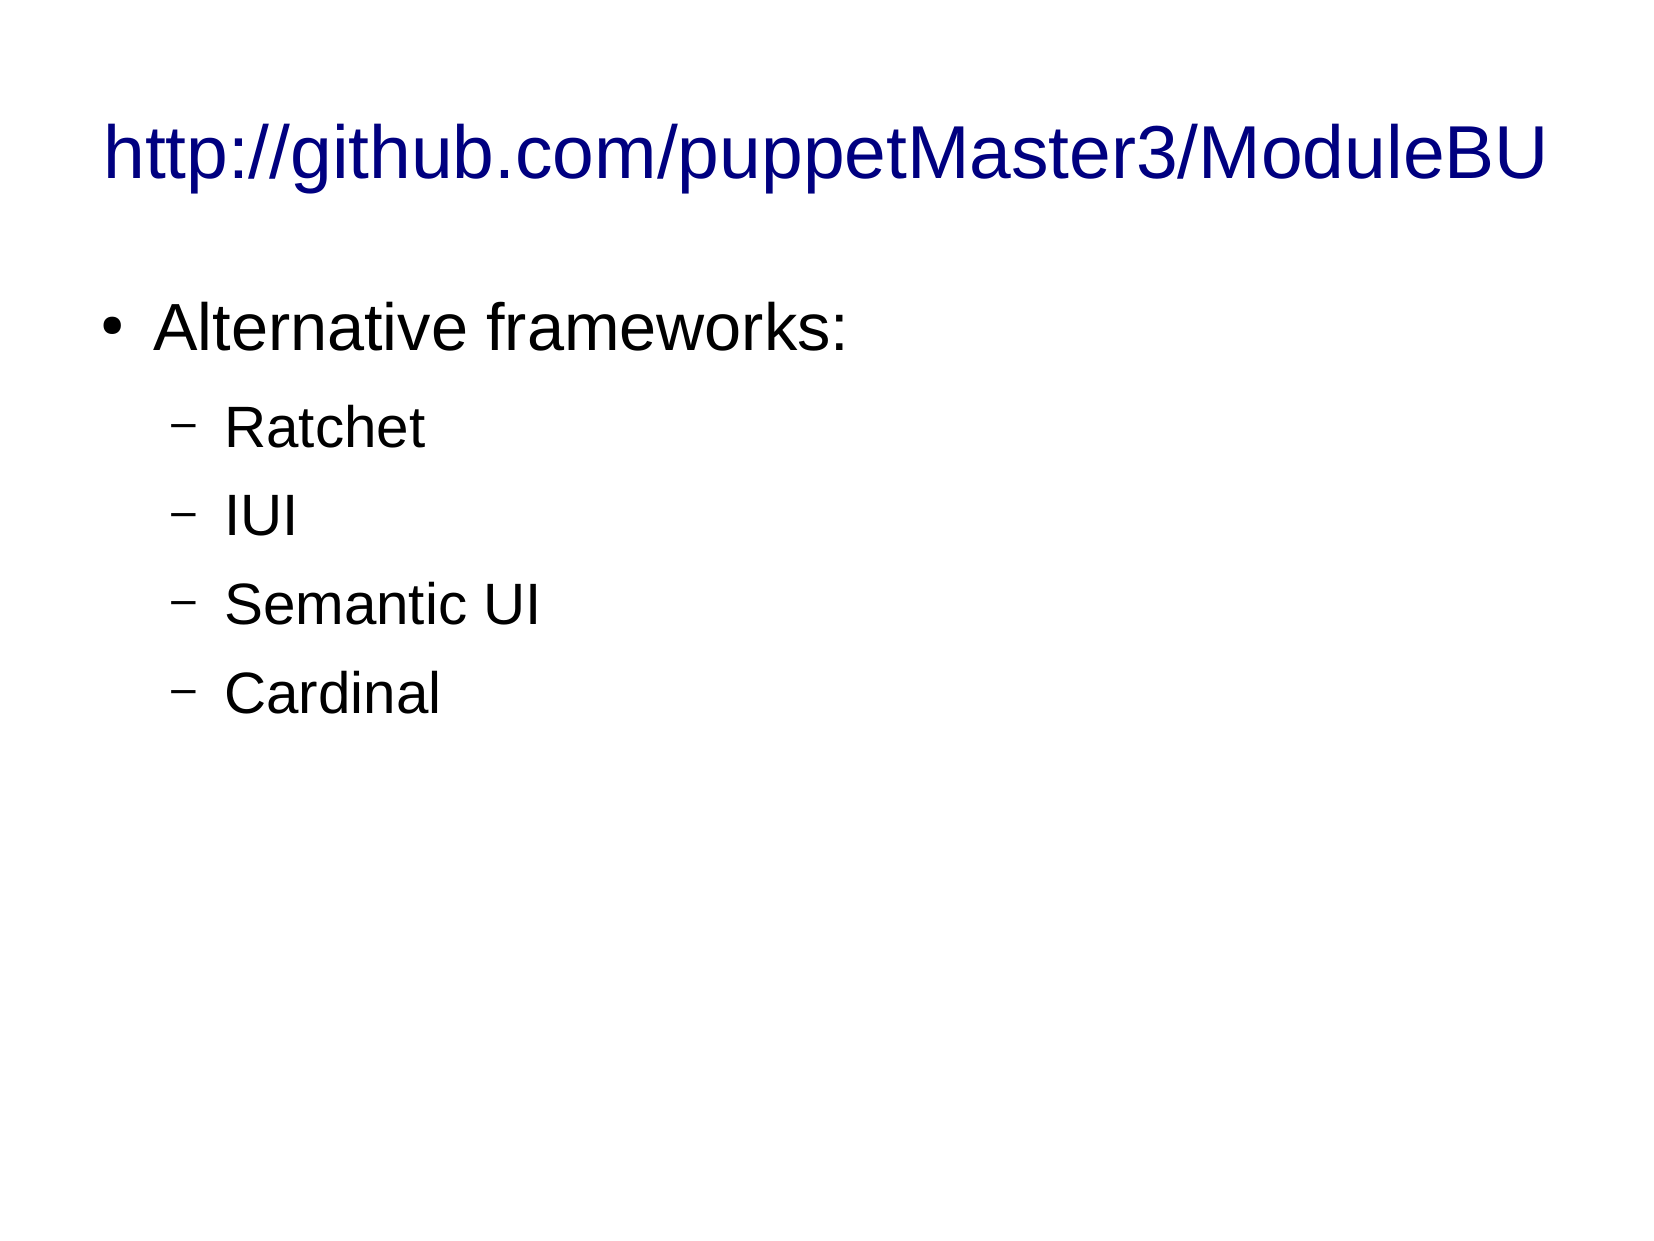

# http://github.com/puppetMaster3/ModuleBU
Alternative frameworks:
Ratchet
IUI
Semantic UI
Cardinal